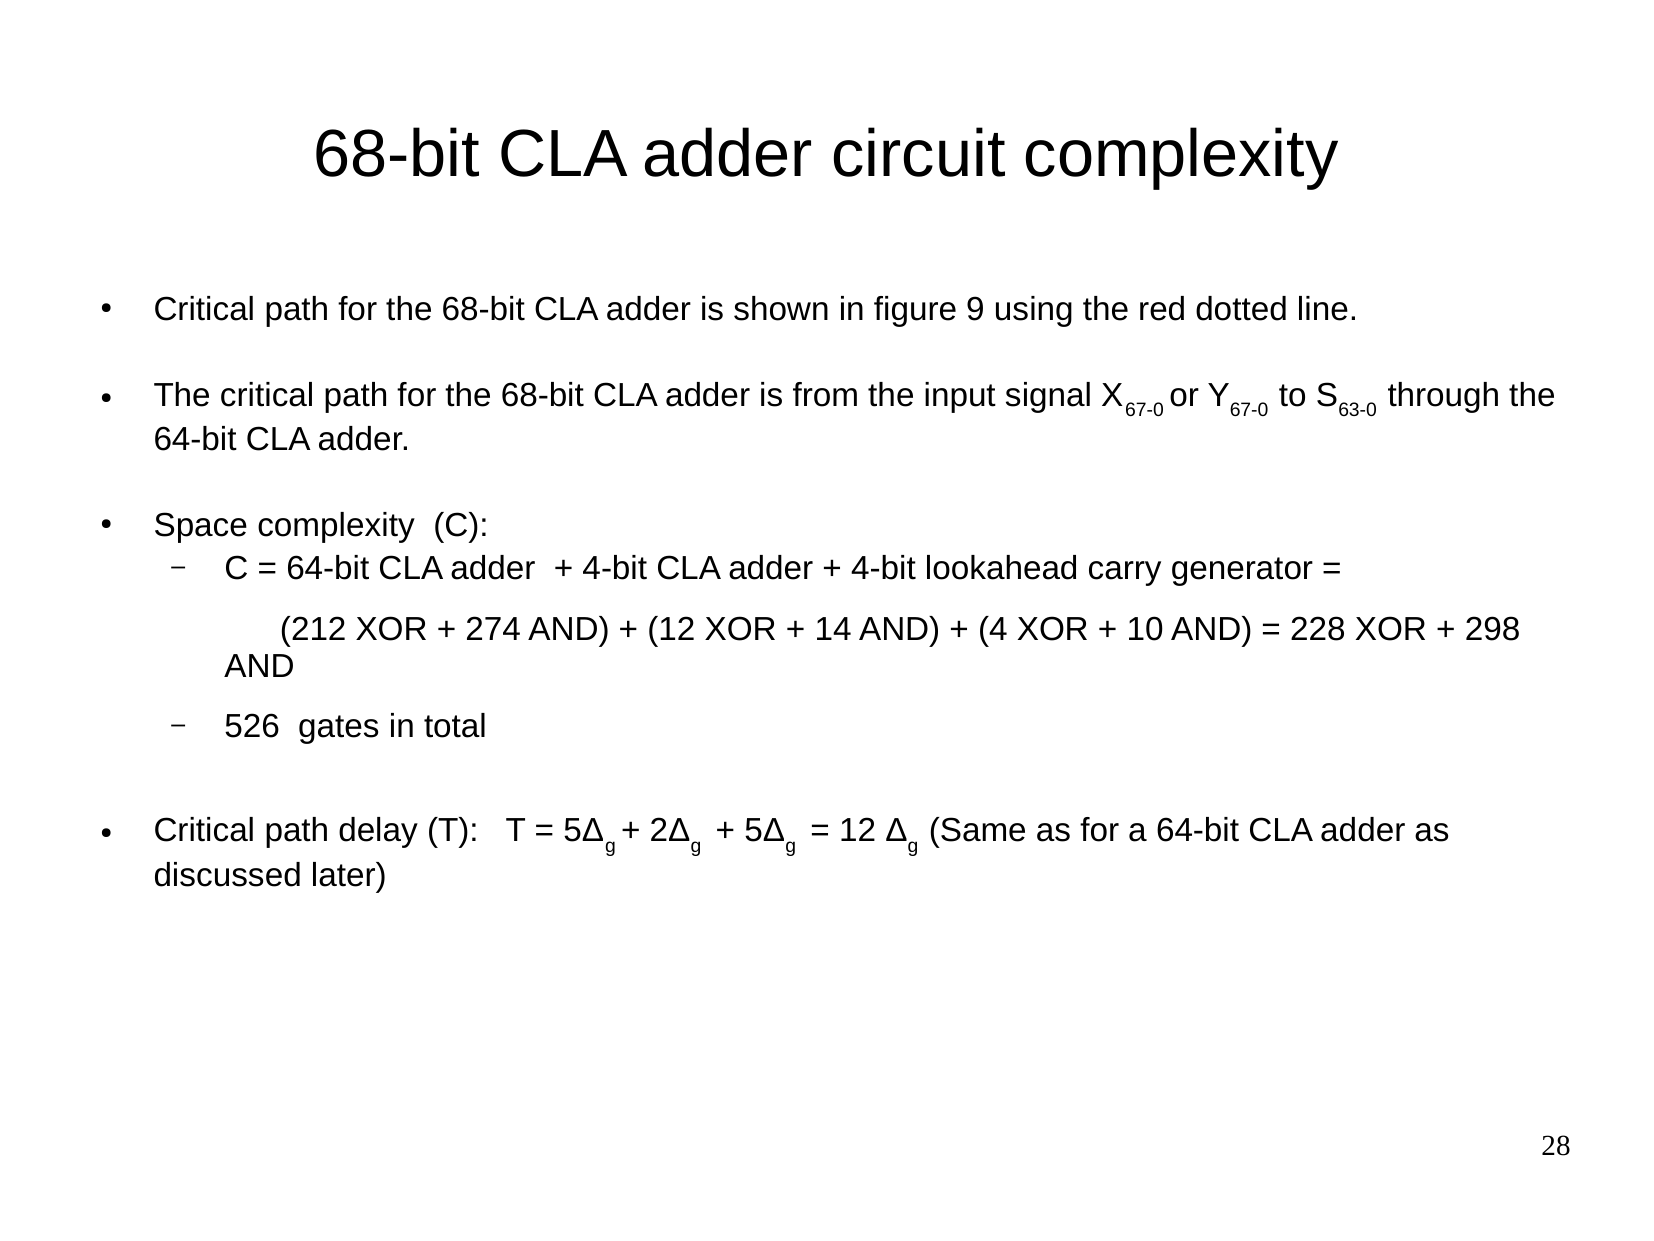

# 68-bit CLA adder circuit complexity
Critical path for the 68-bit CLA adder is shown in figure 9 using the red dotted line.
The critical path for the 68-bit CLA adder is from the input signal X67-0 or Y67-0 to S63-0 through the 64-bit CLA adder.
Space complexity (C):
C = 64-bit CLA adder + 4-bit CLA adder + 4-bit lookahead carry generator =
 (212 XOR + 274 AND) + (12 XOR + 14 AND) + (4 XOR + 10 AND) = 228 XOR + 298 AND
526 gates in total
Critical path delay (T): T = 5Δg + 2Δg + 5Δg  = 12 Δg (Same as for a 64-bit CLA adder as discussed later)
28